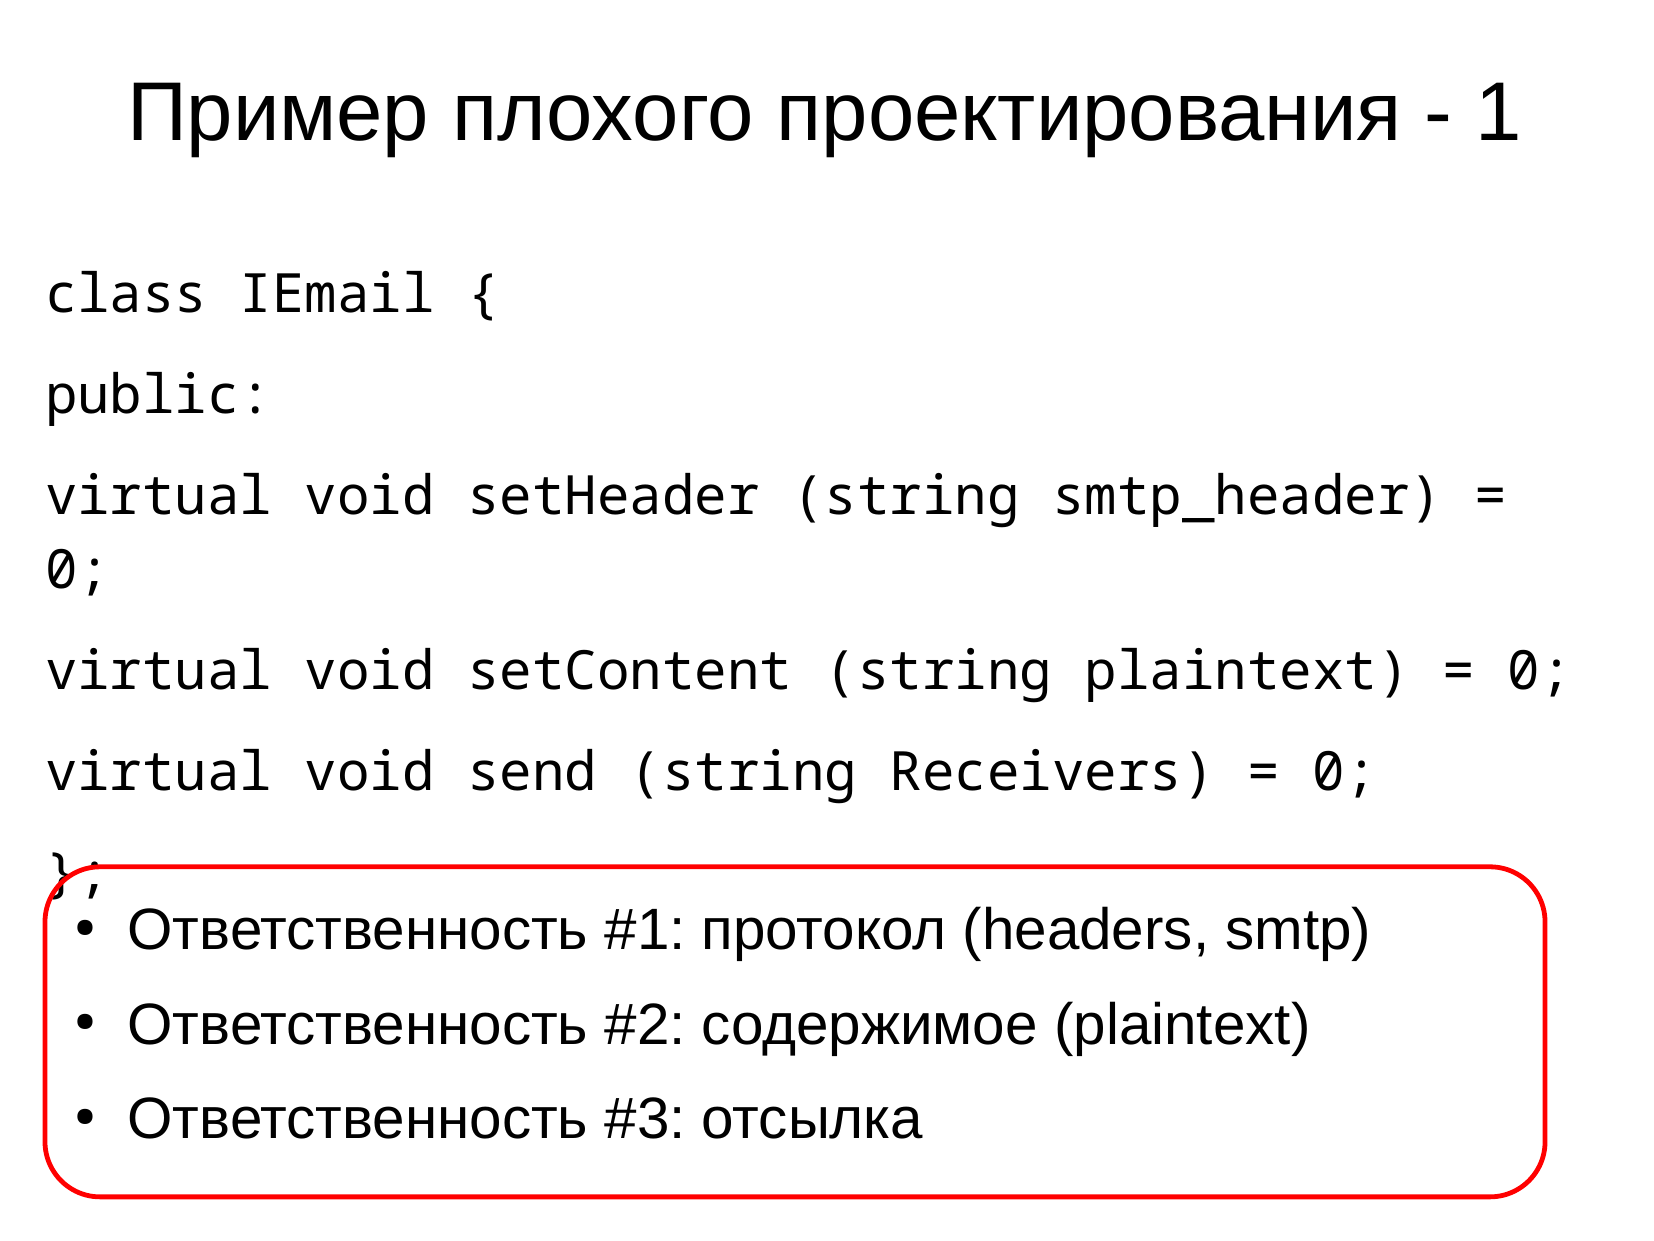

# Пример плохого проектирования - 1
class IEmail {
public:
virtual void setHeader (string smtp_header) = 0;
virtual void setContent (string plaintext) = 0;
virtual void send (string Receivers) = 0;
};
Ответственность #1: протокол (headers, smtp)
Ответственность #2: содержимое (plaintext)
Ответственность #3: отсылка